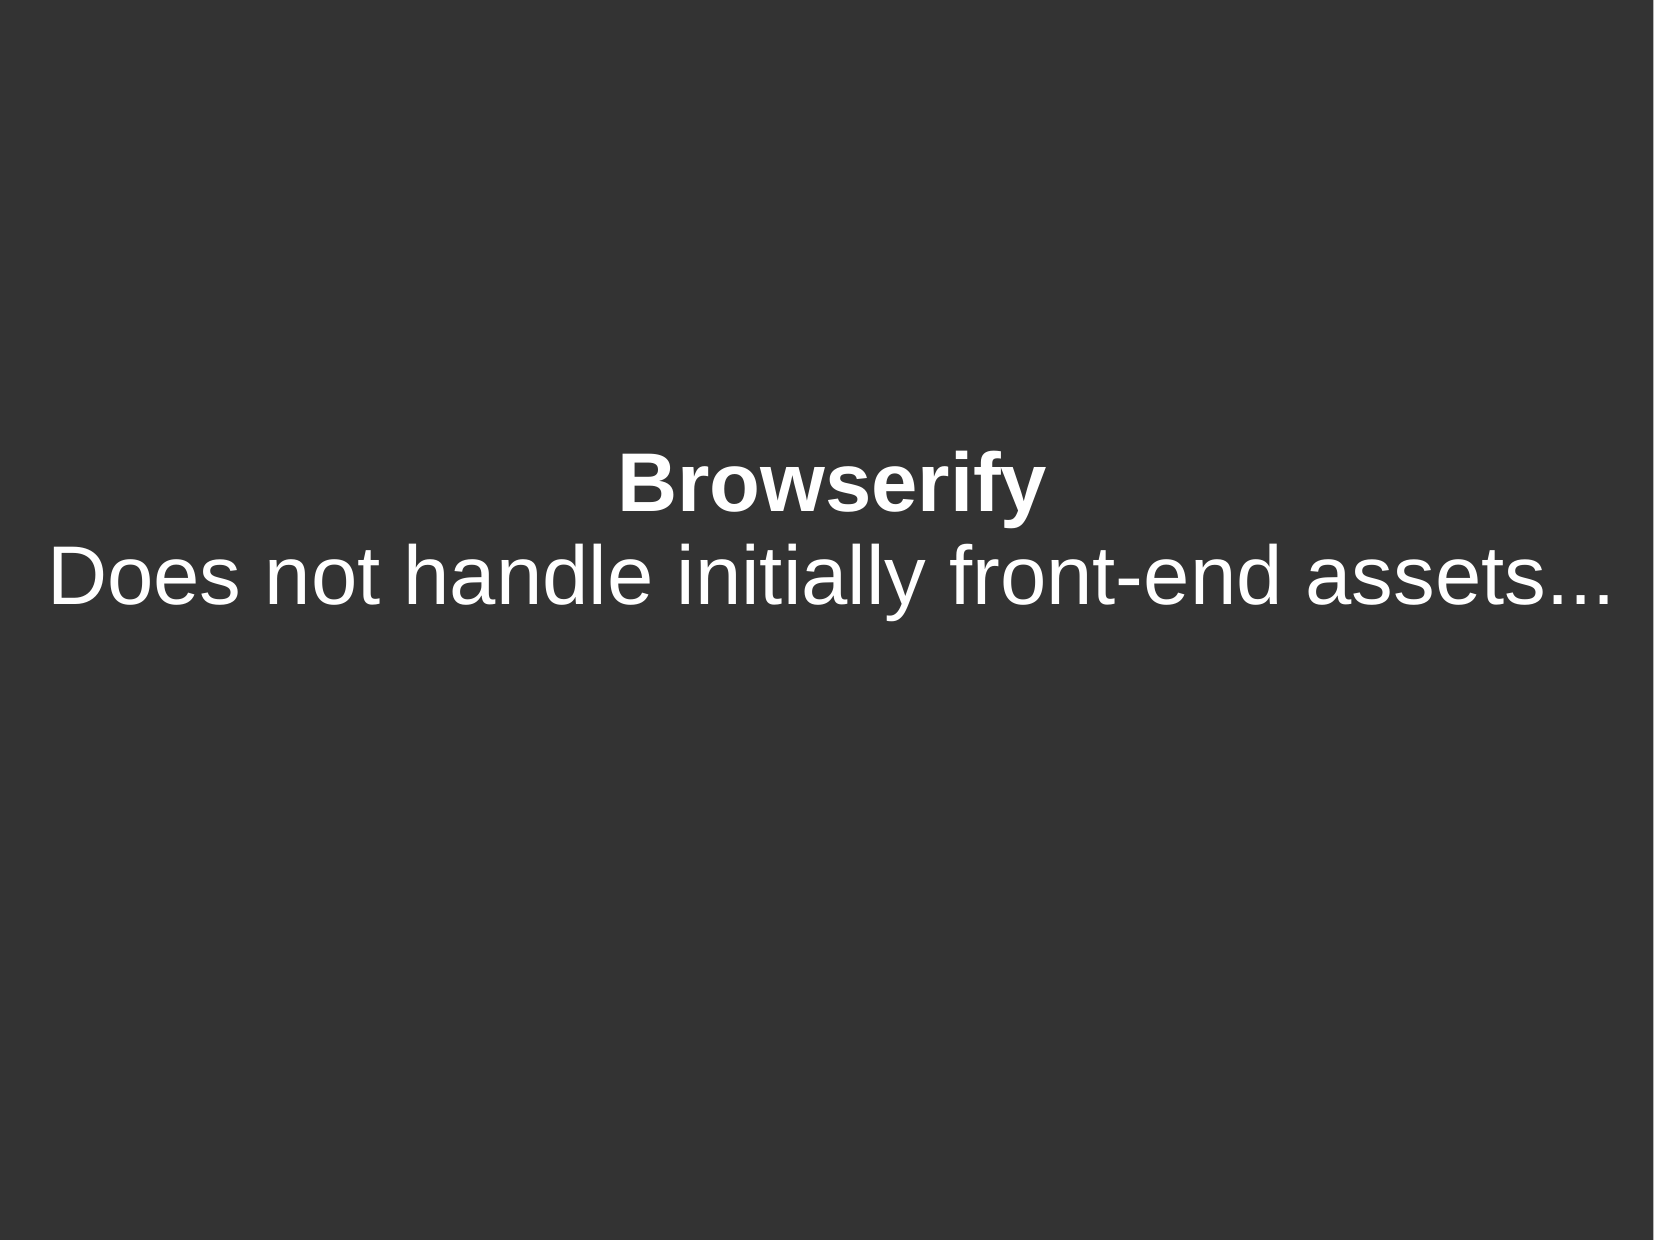

# Browserify
Does not handle initially front-end assets...